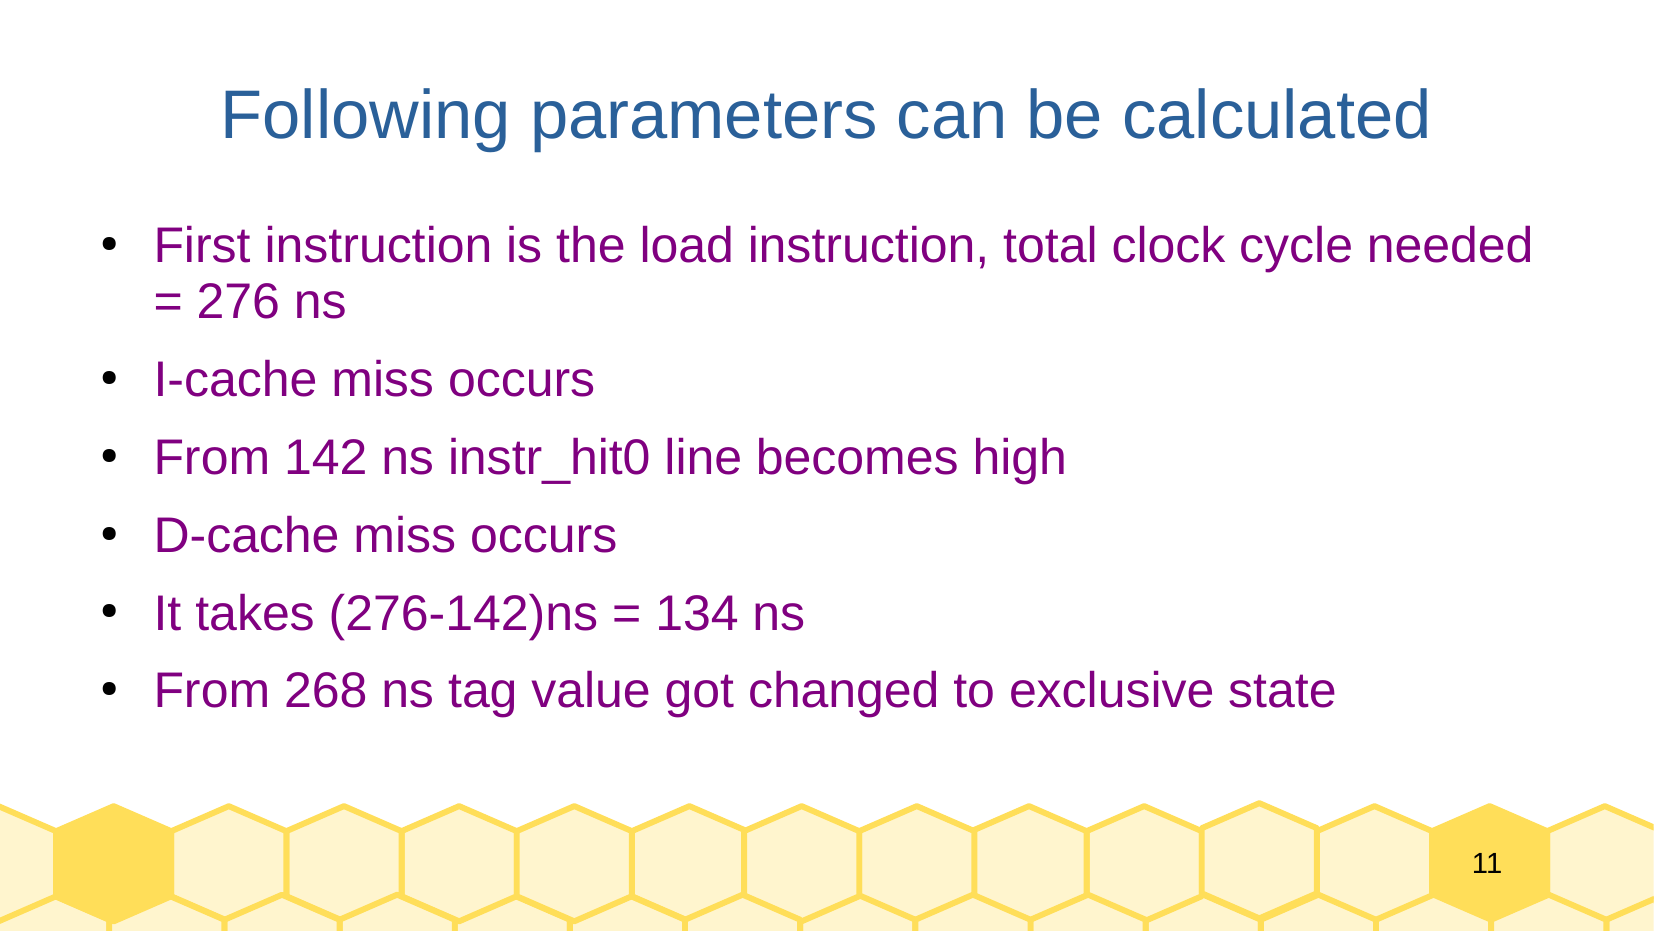

# Following parameters can be calculated
First instruction is the load instruction, total clock cycle needed = 276 ns
I-cache miss occurs
From 142 ns instr_hit0 line becomes high
D-cache miss occurs
It takes (276-142)ns = 134 ns
From 268 ns tag value got changed to exclusive state